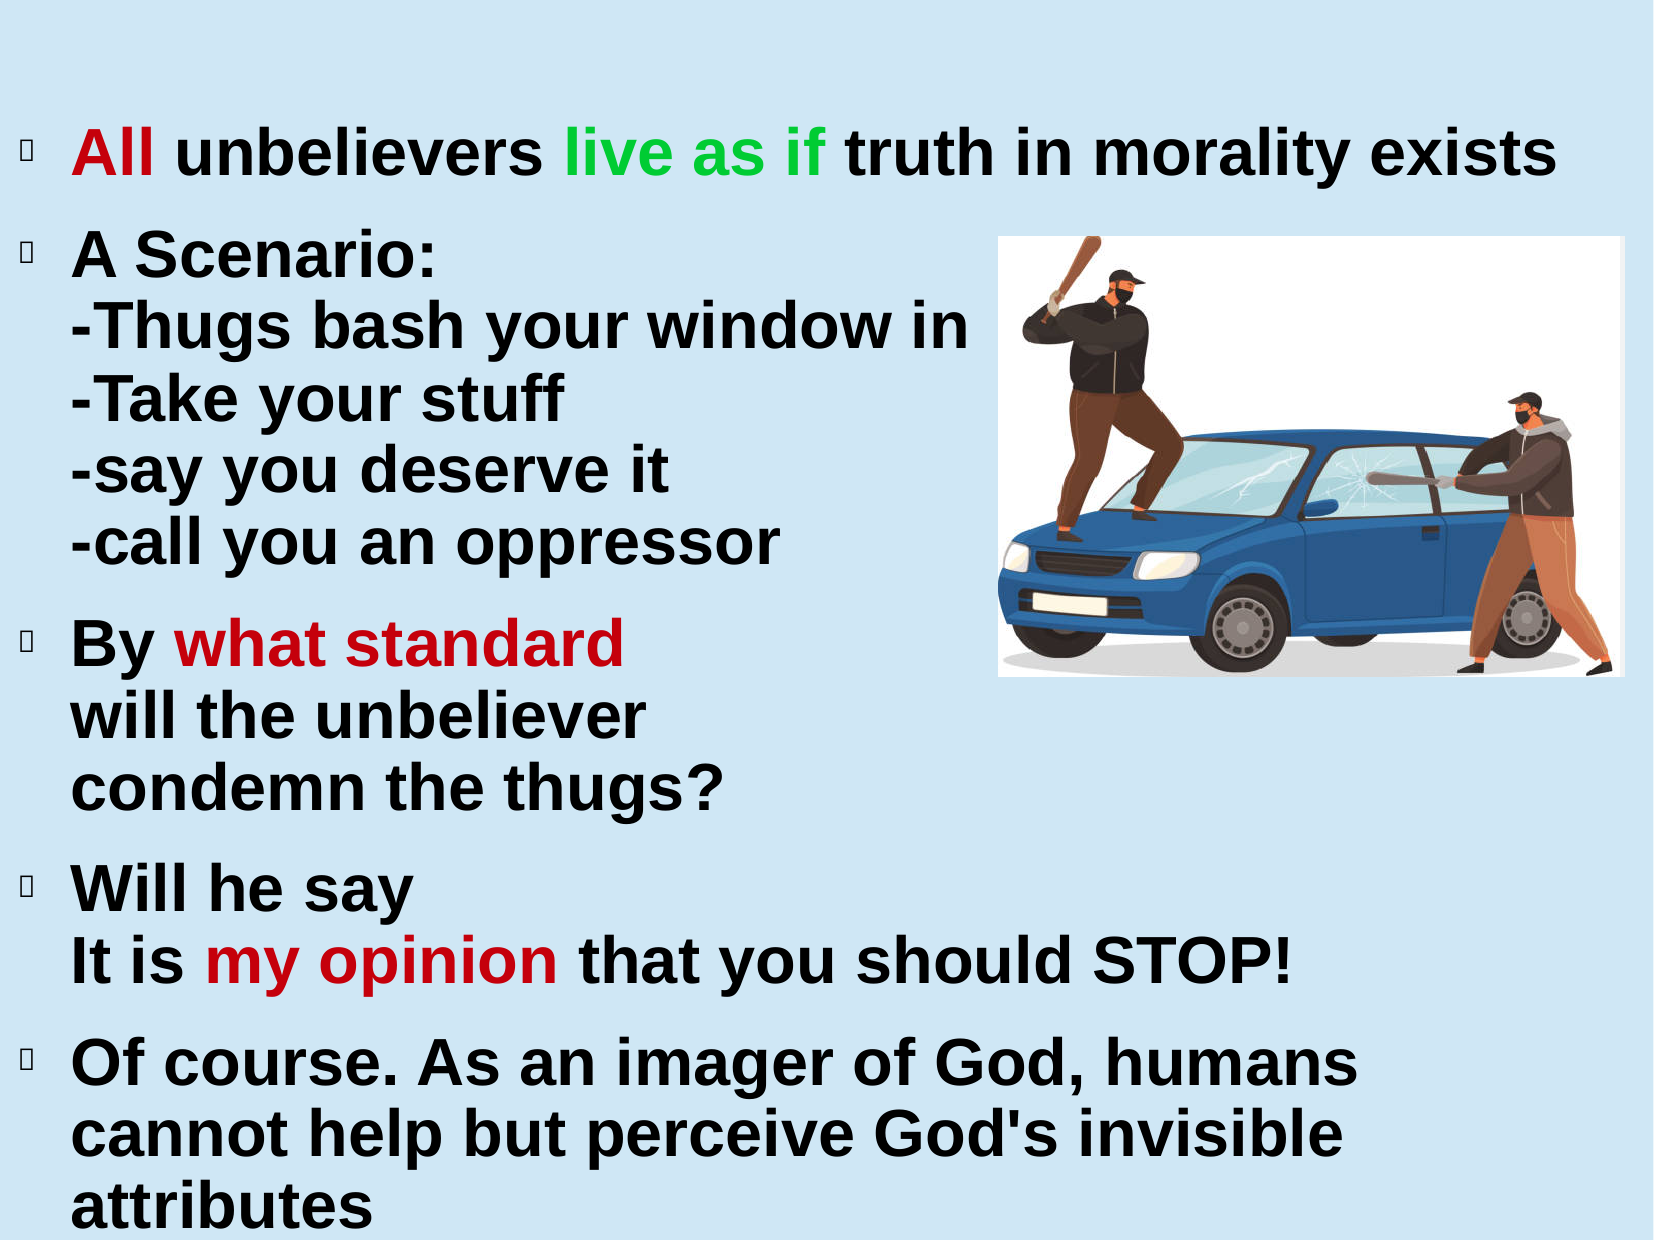

# All unbelievers live as if truth in morality exists
A Scenario:
-Thugs bash your window in
-Take your stuff
-say you deserve it
-call you an oppressor
By what standard
will the unbeliever
condemn the thugs?
Will he say
It is my opinion that you should STOP!
Of course. As an imager of God, humans
cannot help but perceive God's invisible
attributes